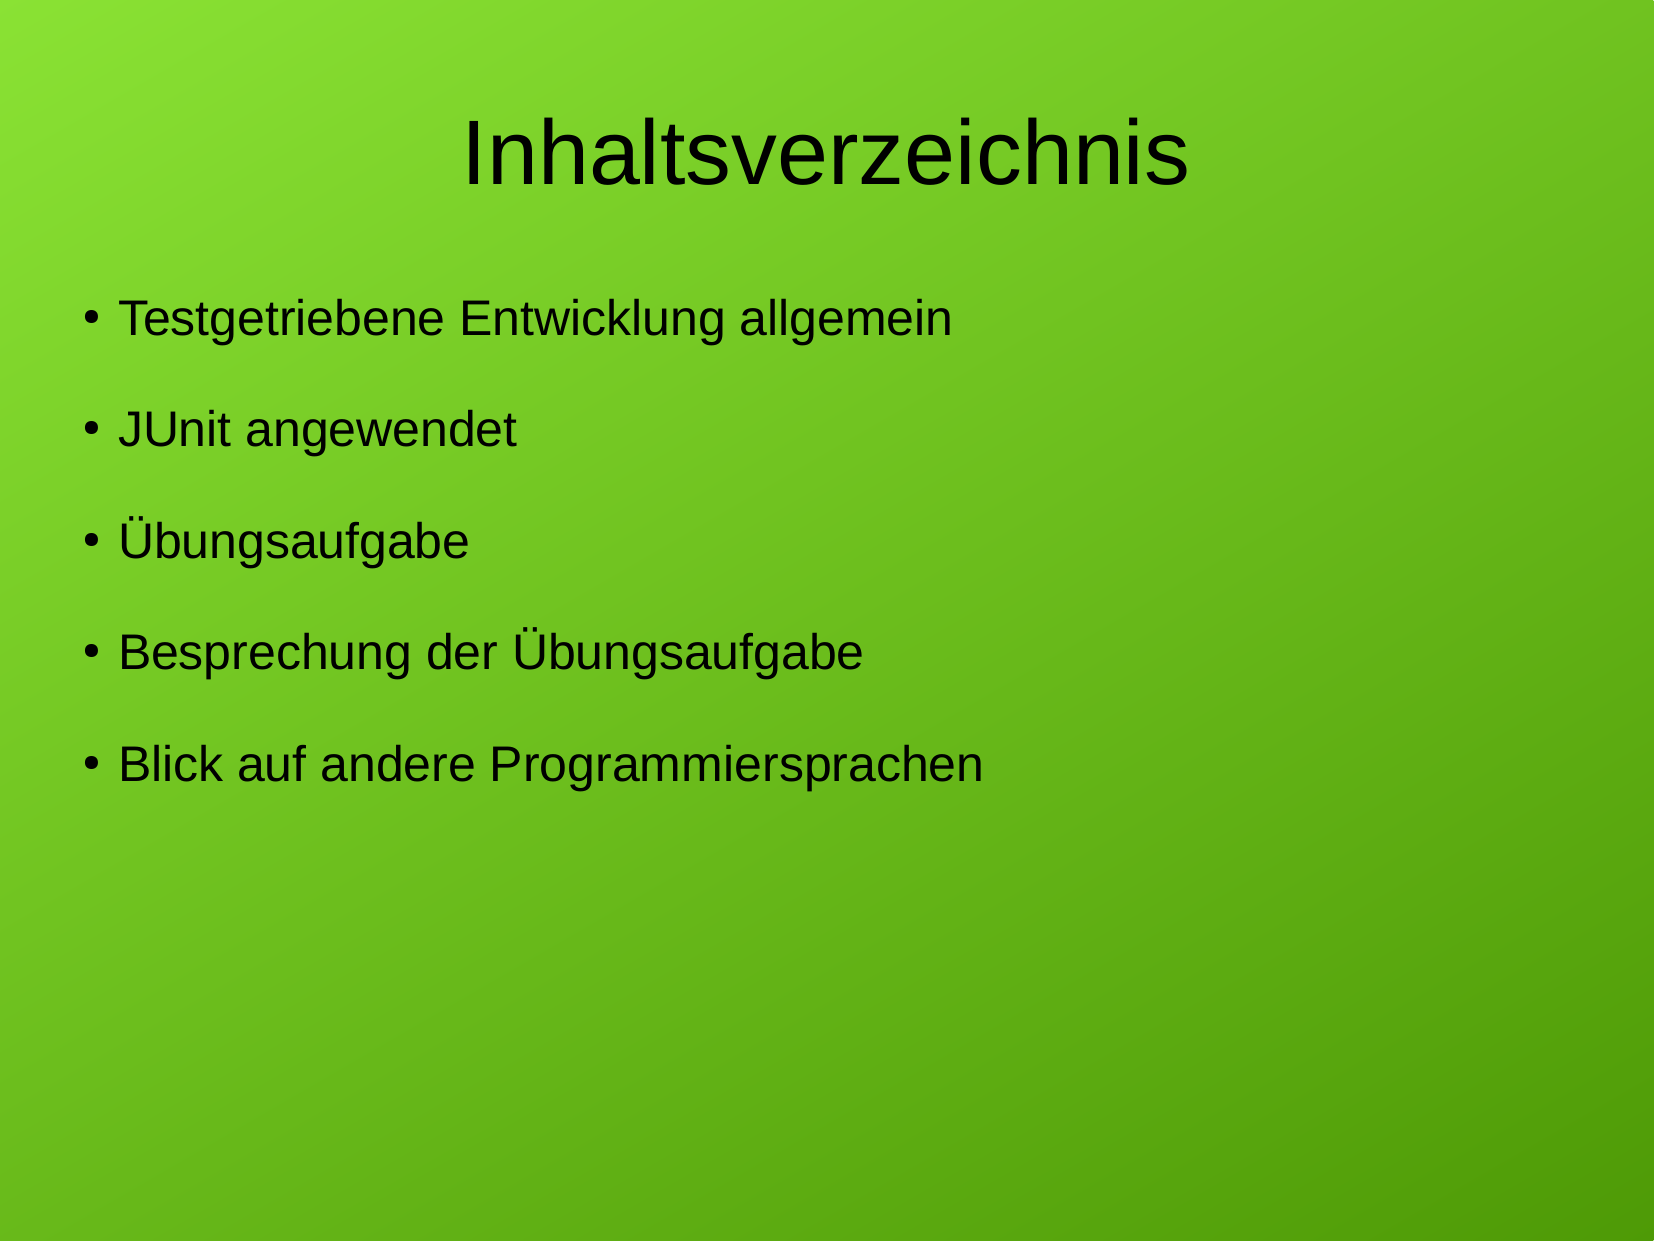

# Inhaltsverzeichnis
Testgetriebene Entwicklung allgemein
JUnit angewendet
Übungsaufgabe
Besprechung der Übungsaufgabe
Blick auf andere Programmiersprachen